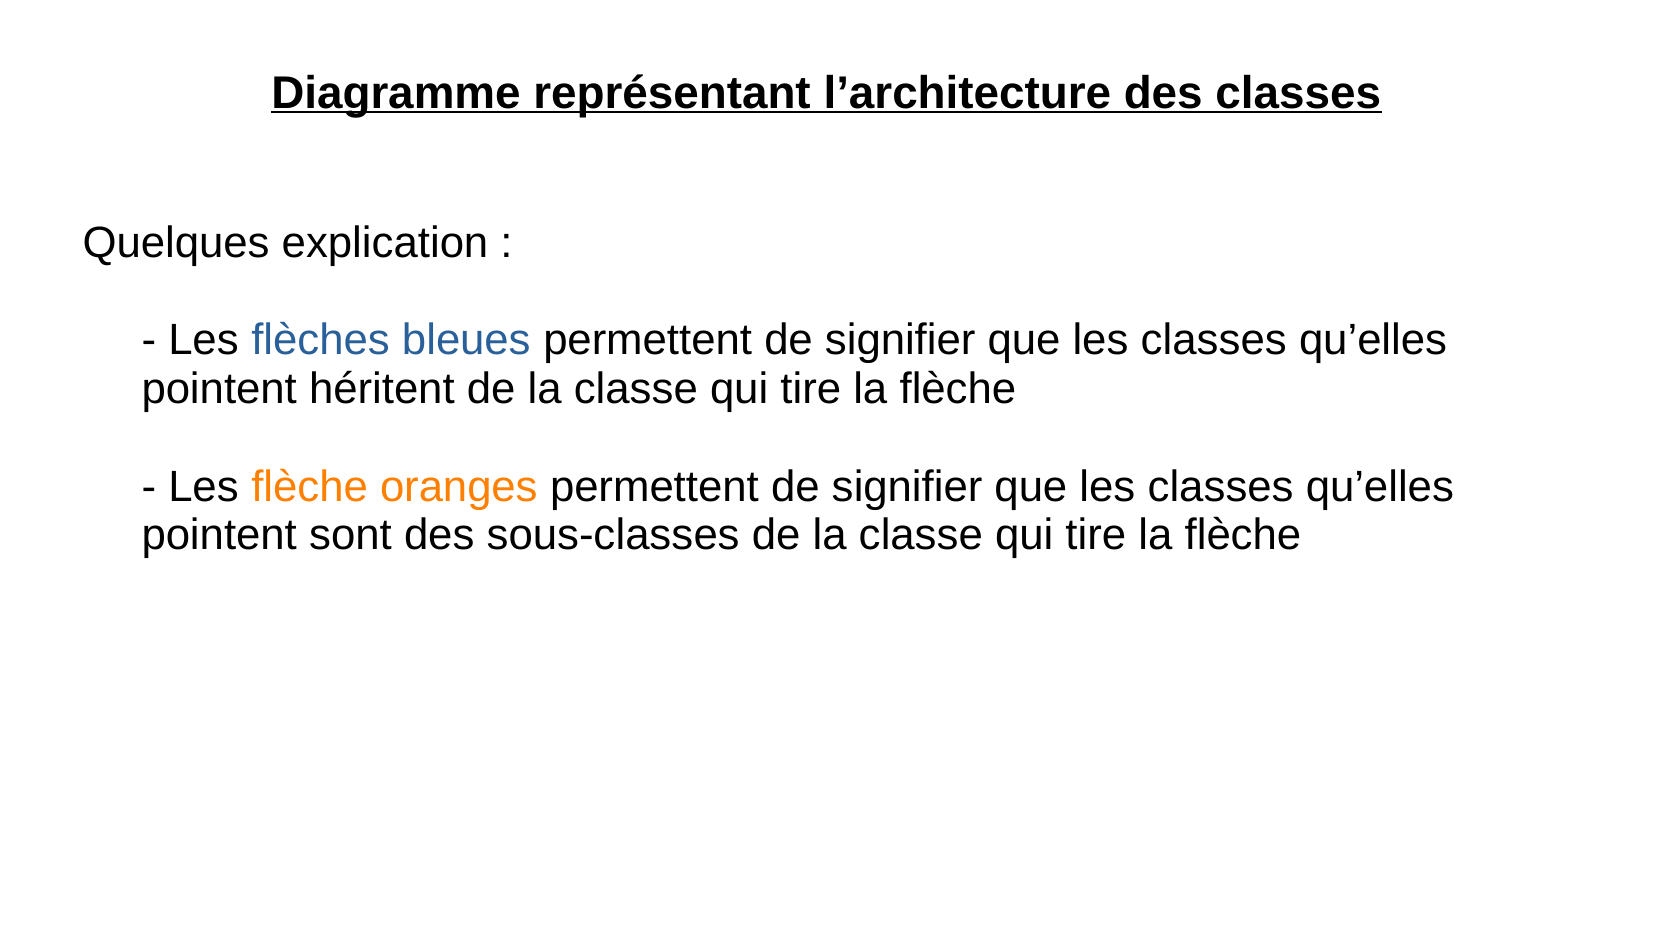

# Diagramme représentant l’architecture des classes
Quelques explication :
- Les flèches bleues permettent de signifier que les classes qu’elles 		pointent héritent de la classe qui tire la flèche
- Les flèche oranges permettent de signifier que les classes qu’elles 		pointent sont des sous-classes de la classe qui tire la flèche